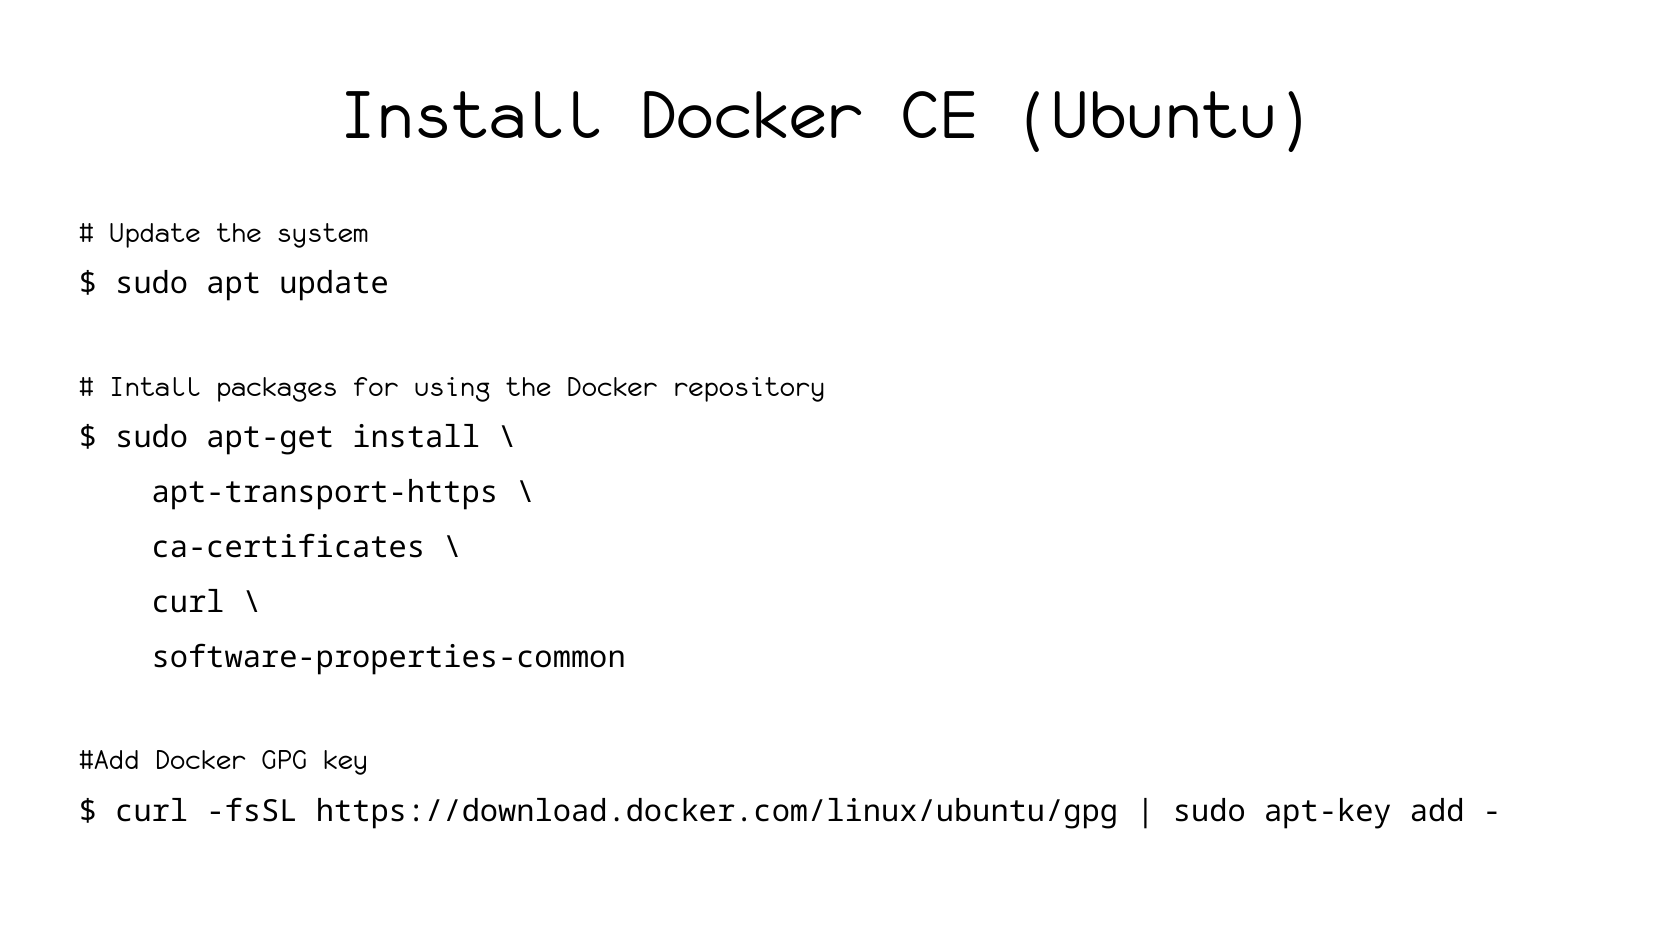

# Install Docker CE (Ubuntu)
# Update the system
$ sudo apt update
# Intall packages for using the Docker repository
$ sudo apt-get install \
 apt-transport-https \
 ca-certificates \
 curl \
 software-properties-common
#Add Docker GPG key
$ curl -fsSL https://download.docker.com/linux/ubuntu/gpg | sudo apt-key add -